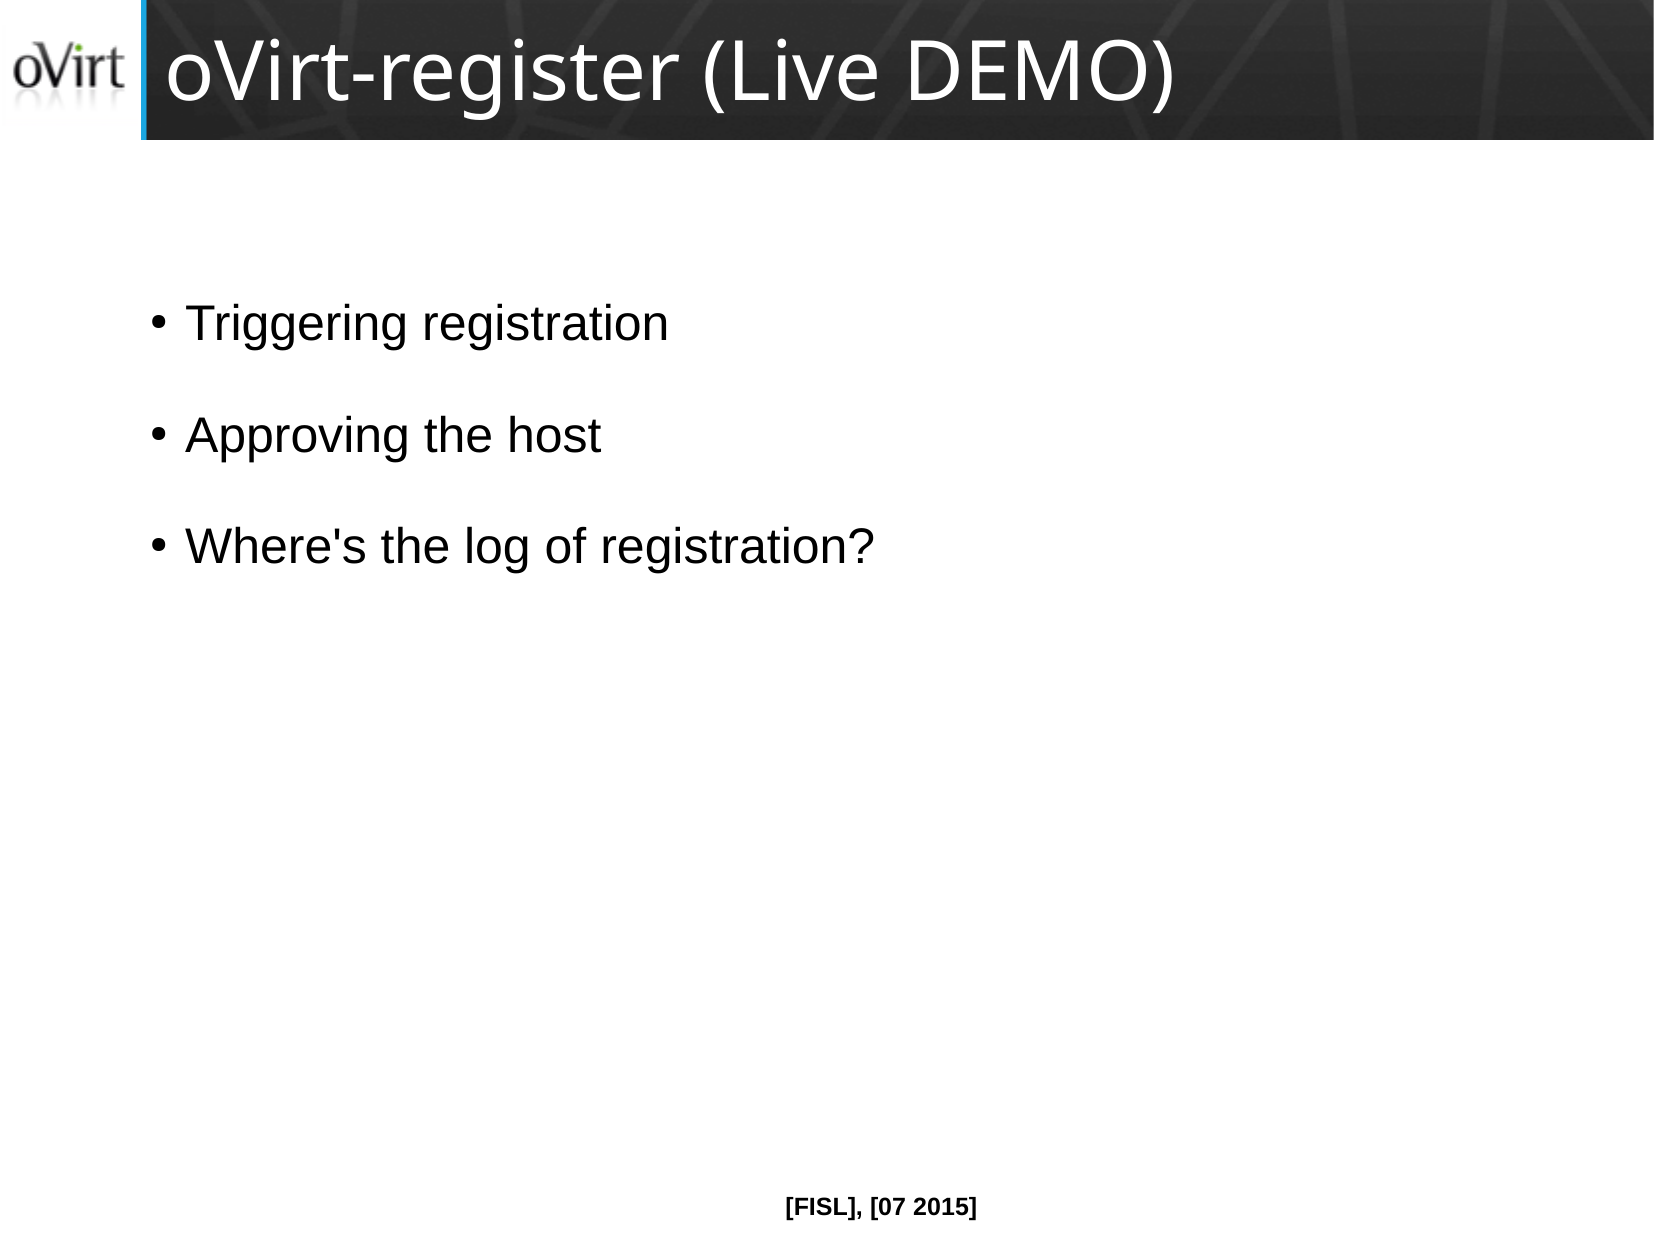

# oVirt-register (Live DEMO)
Triggering registration
Approving the host
Where's the log of registration?